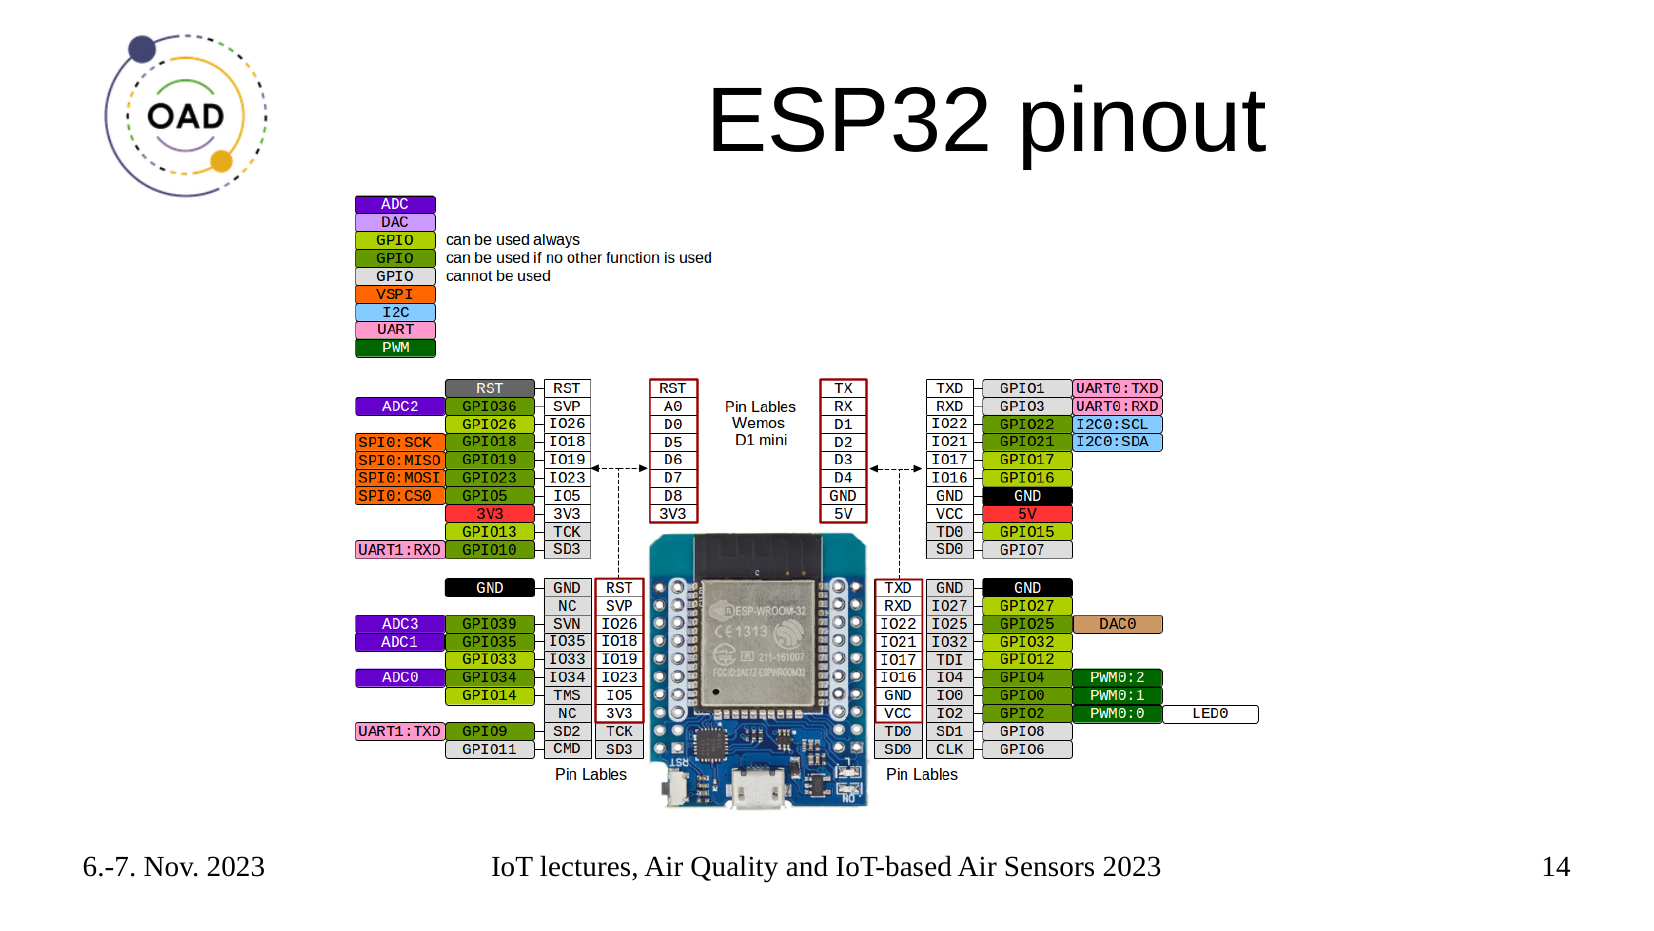

# ESP32 pinout
6.-7. Nov. 2023
IoT lectures, Air Quality and IoT-based Air Sensors 2023
14